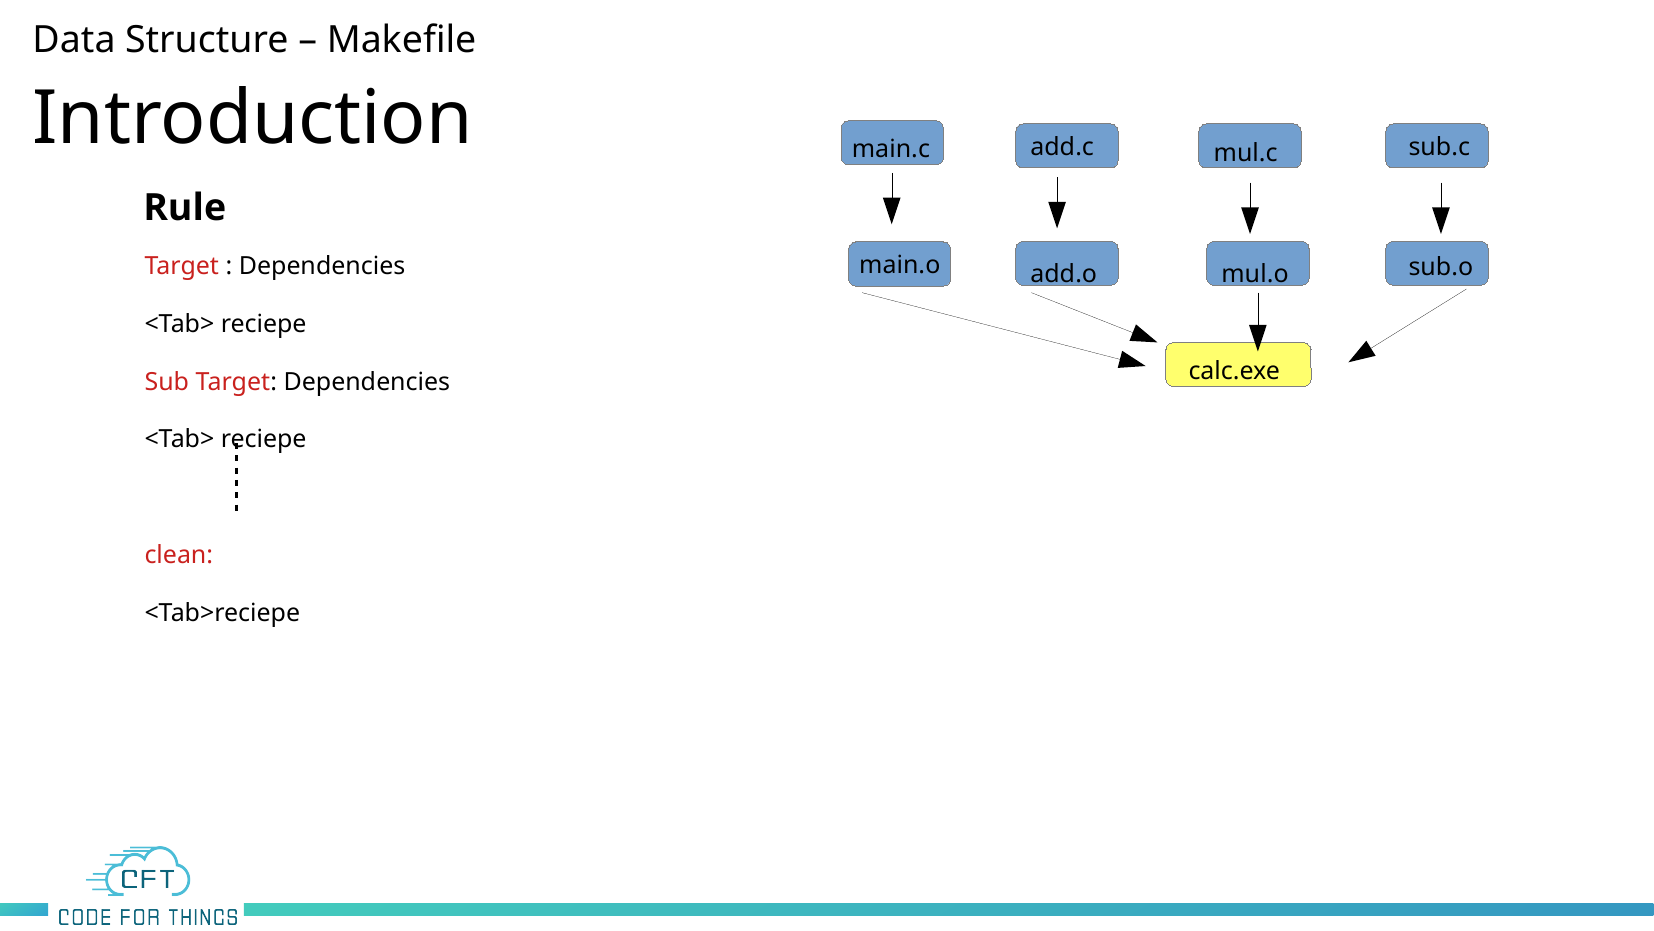

# Data Structure – Makefile Introduction
sub.c
add.c
main.c
mul.c
Rule
main.o
Target : Dependencies
<Tab> reciepe
Sub Target: Dependencies
<Tab> reciepe
clean:
<Tab>reciepe
sub.o
add.o
mul.o
calc.exe